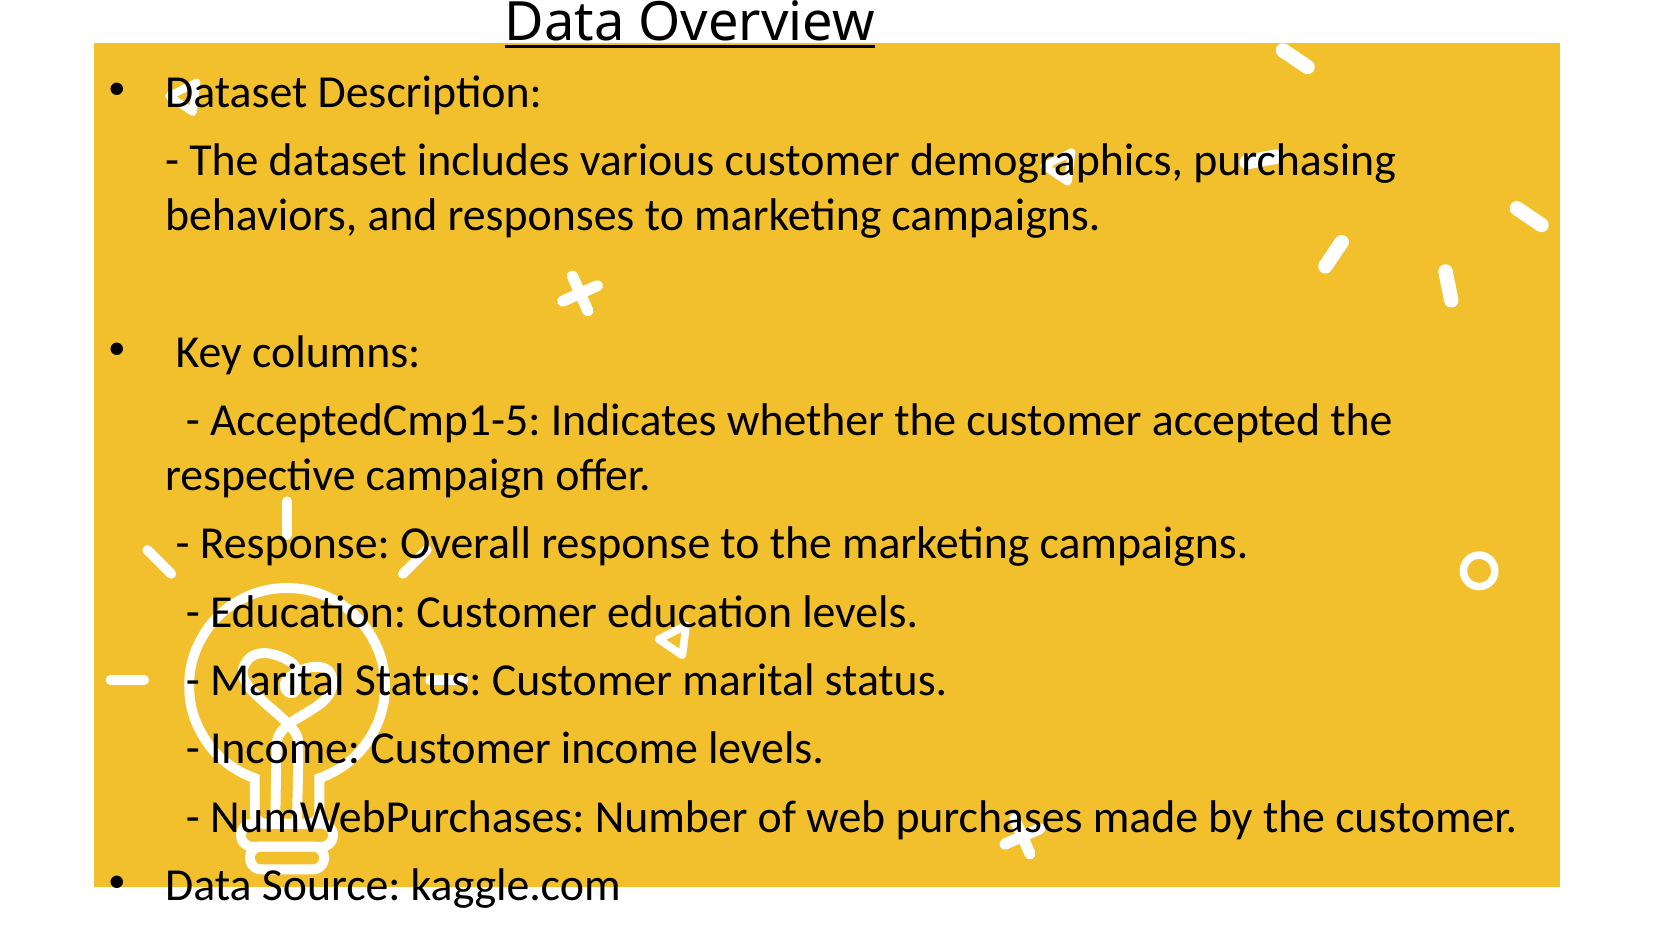

# Data Overview
Dataset Description:
- The dataset includes various customer demographics, purchasing behaviors, and responses to marketing campaigns.
 Key columns:
 - AcceptedCmp1-5: Indicates whether the customer accepted the respective campaign offer.
 - Response: Overall response to the marketing campaigns.
 - Education: Customer education levels.
 - Marital Status: Customer marital status.
 - Income: Customer income levels.
 - NumWebPurchases: Number of web purchases made by the customer.
Data Source: kaggle.com